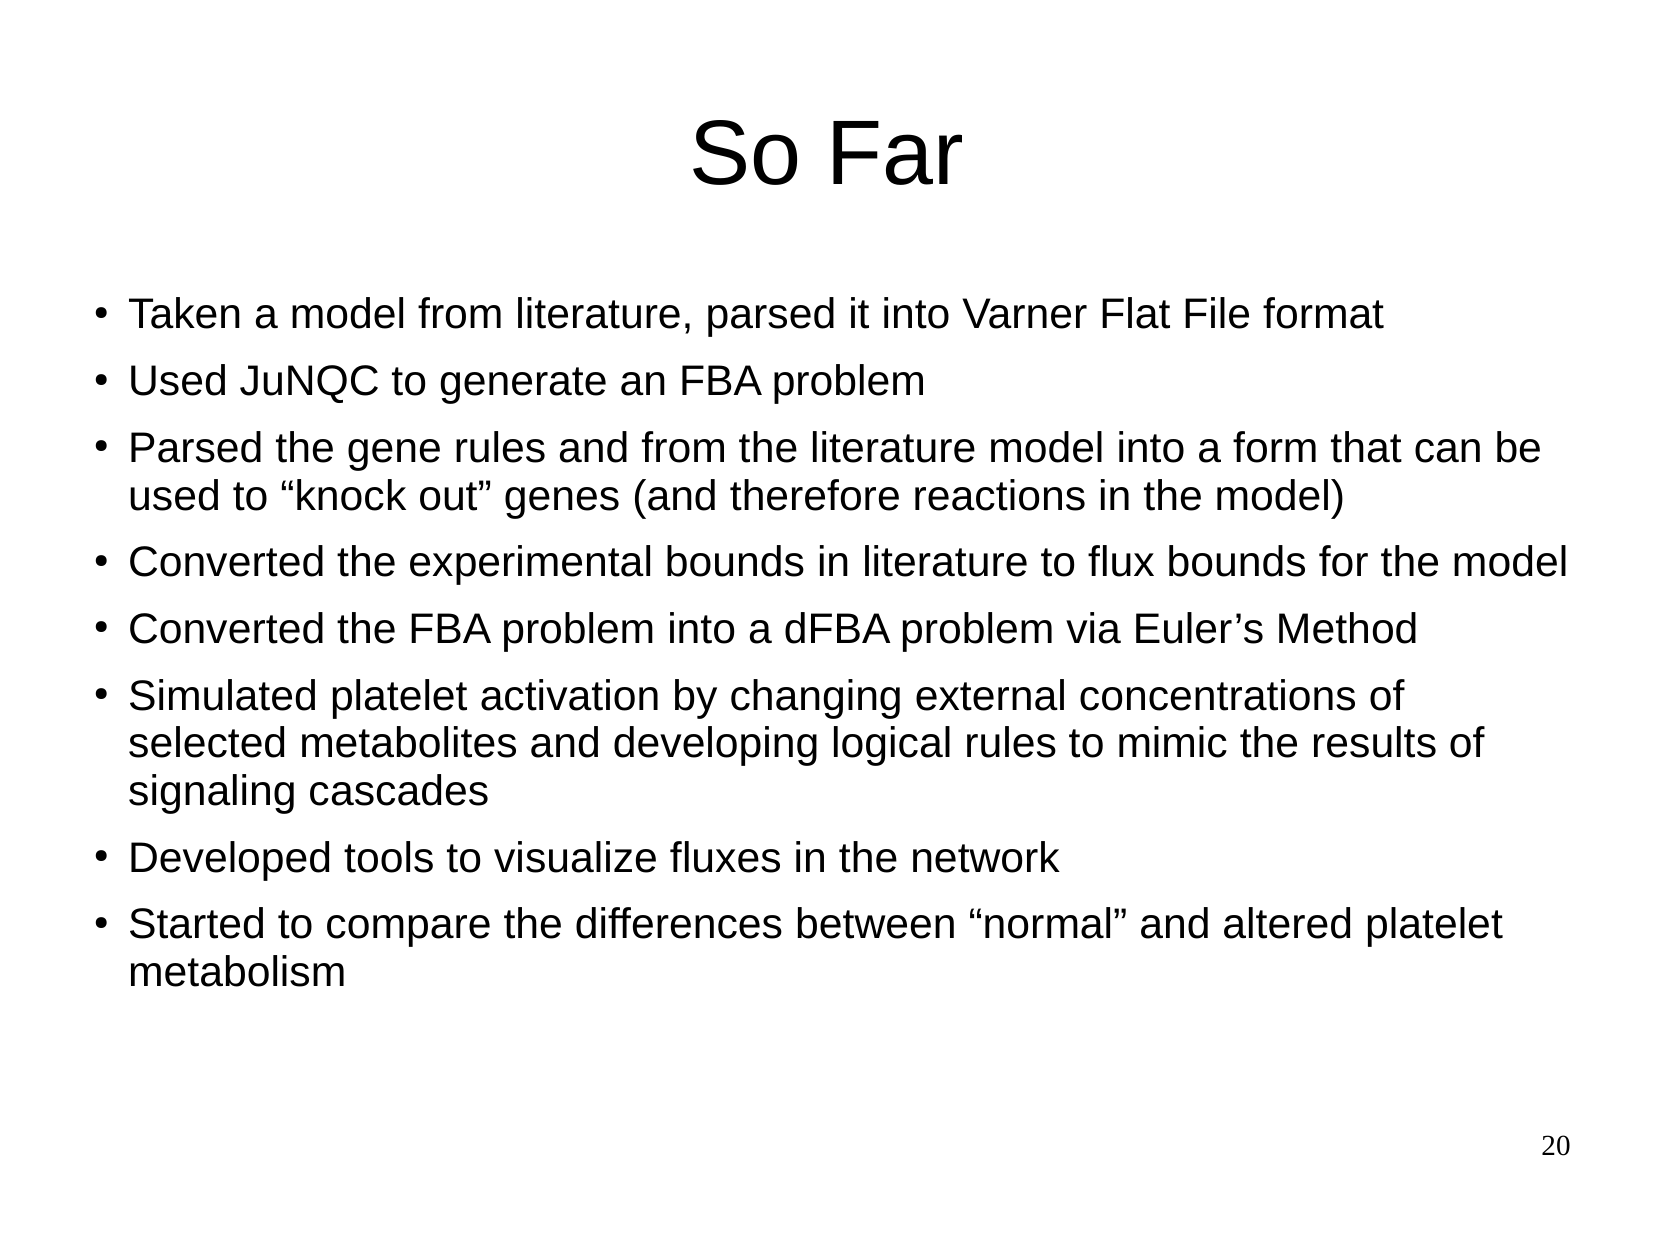

# So Far
Taken a model from literature, parsed it into Varner Flat File format
Used JuNQC to generate an FBA problem
Parsed the gene rules and from the literature model into a form that can be used to “knock out” genes (and therefore reactions in the model)
Converted the experimental bounds in literature to flux bounds for the model
Converted the FBA problem into a dFBA problem via Euler’s Method
Simulated platelet activation by changing external concentrations of selected metabolites and developing logical rules to mimic the results of signaling cascades
Developed tools to visualize fluxes in the network
Started to compare the differences between “normal” and altered platelet metabolism
20